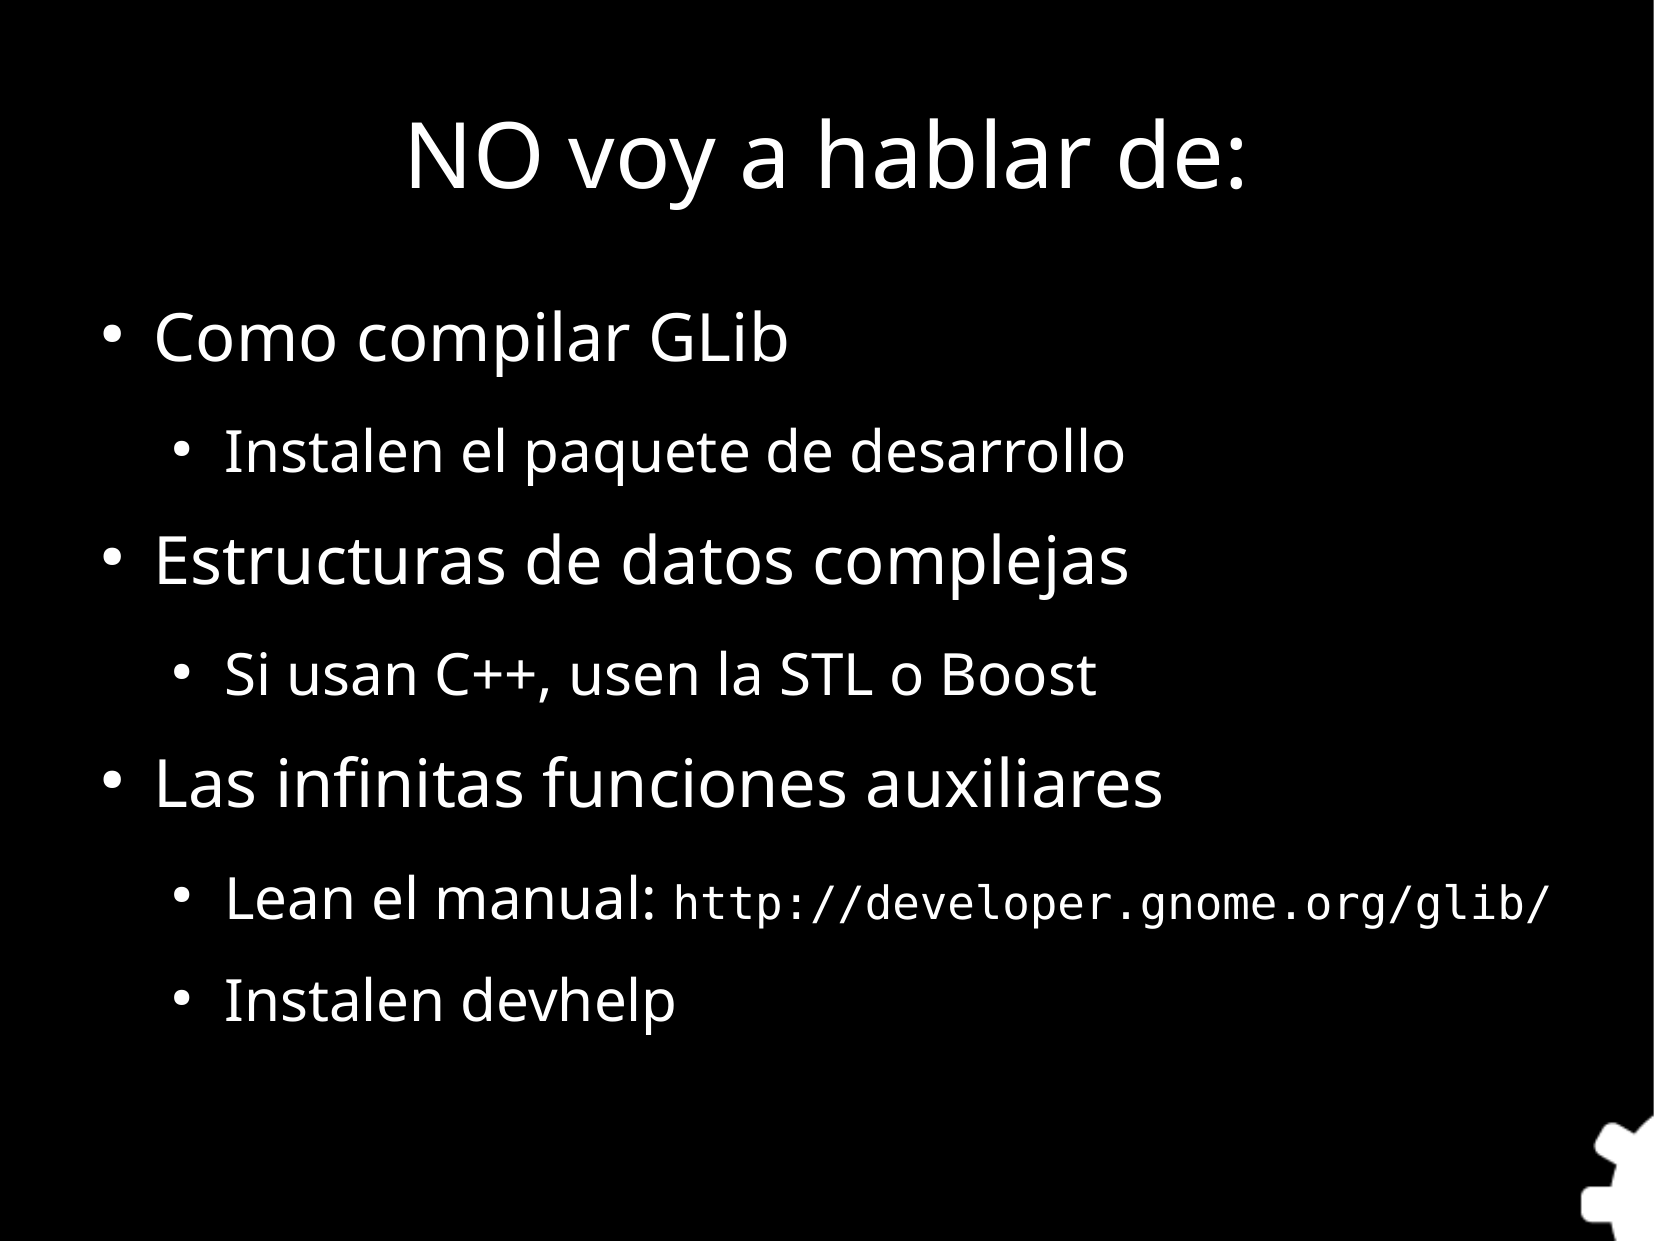

# NO voy a hablar de:
Como compilar GLib
Instalen el paquete de desarrollo
Estructuras de datos complejas
Si usan C++, usen la STL o Boost
Las infinitas funciones auxiliares
Lean el manual: http://developer.gnome.org/glib/
Instalen devhelp